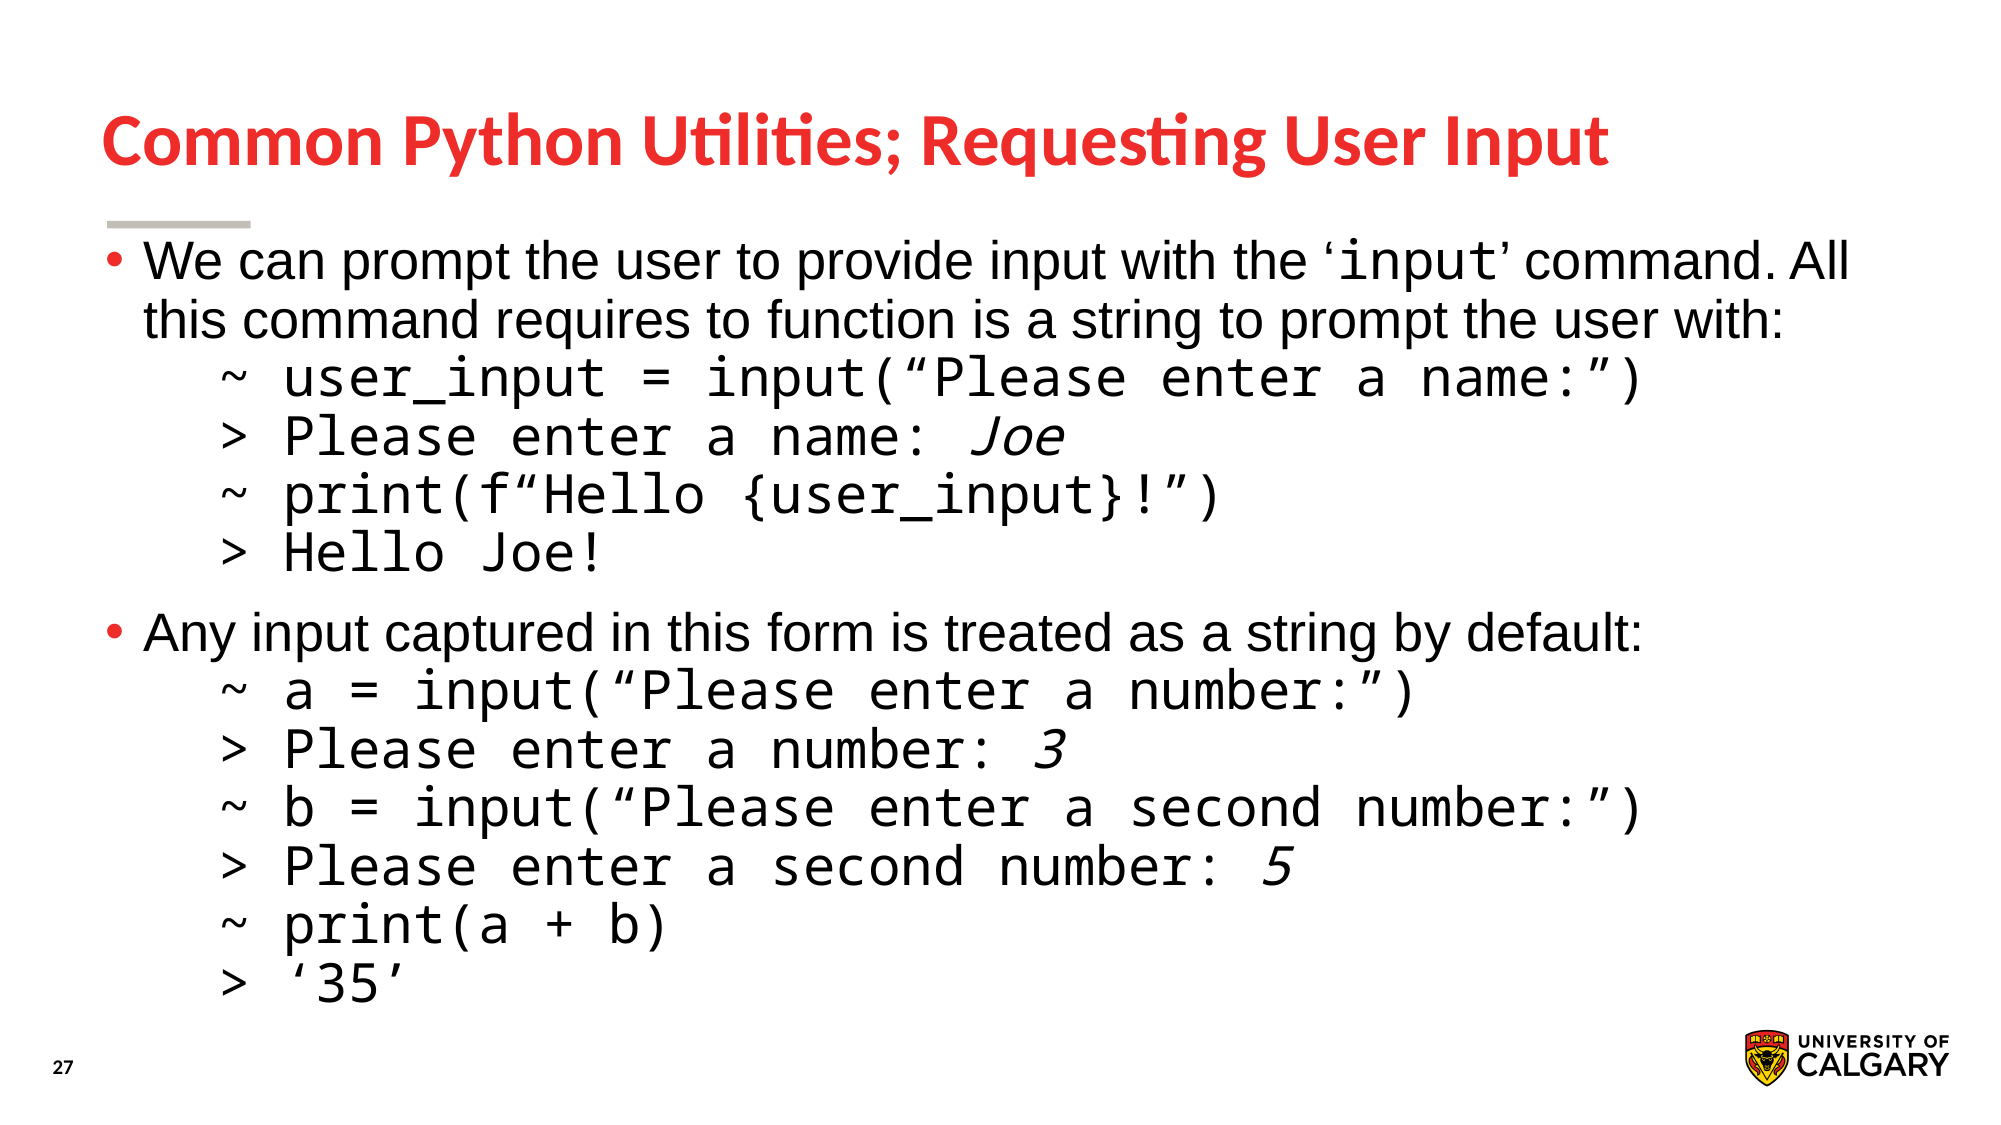

# Common Python Utilities; Requesting User Input
We can prompt the user to provide input with the ‘input’ command. All this command requires to function is a string to prompt the user with:
	~ user_input = input(“Please enter a name:”)
	> Please enter a name: Joe
	~ print(f“Hello {user_input}!”)
	> Hello Joe!
Any input captured in this form is treated as a string by default:
	~ a = input(“Please enter a number:”)
	> Please enter a number: 3
	~ b = input(“Please enter a second number:”)
	> Please enter a second number: 5
	~ print(a + b)
	> ‘35’